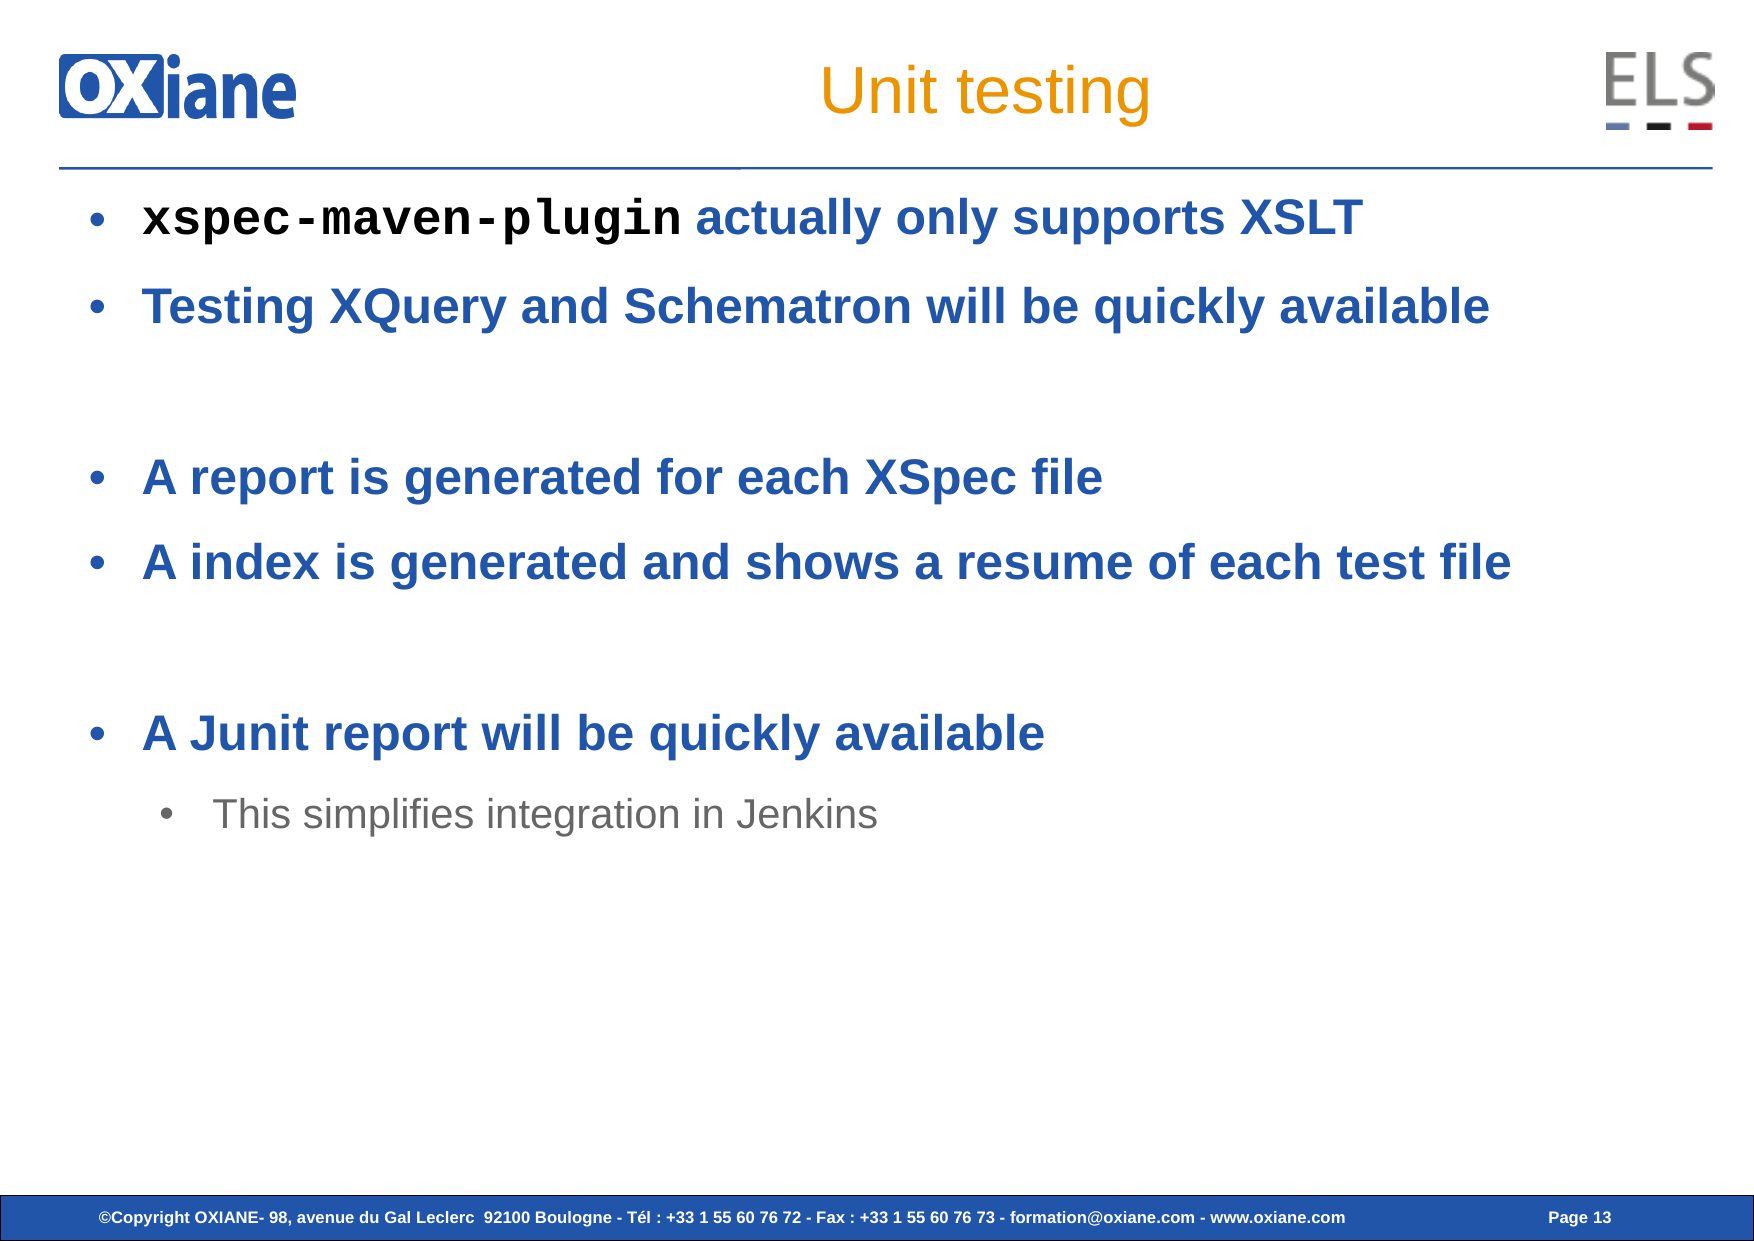

# Unit testing
xspec-maven-plugin actually only supports XSLT
Testing XQuery and Schematron will be quickly available
A report is generated for each XSpec file
A index is generated and shows a resume of each test file
A Junit report will be quickly available
This simplifies integration in Jenkins